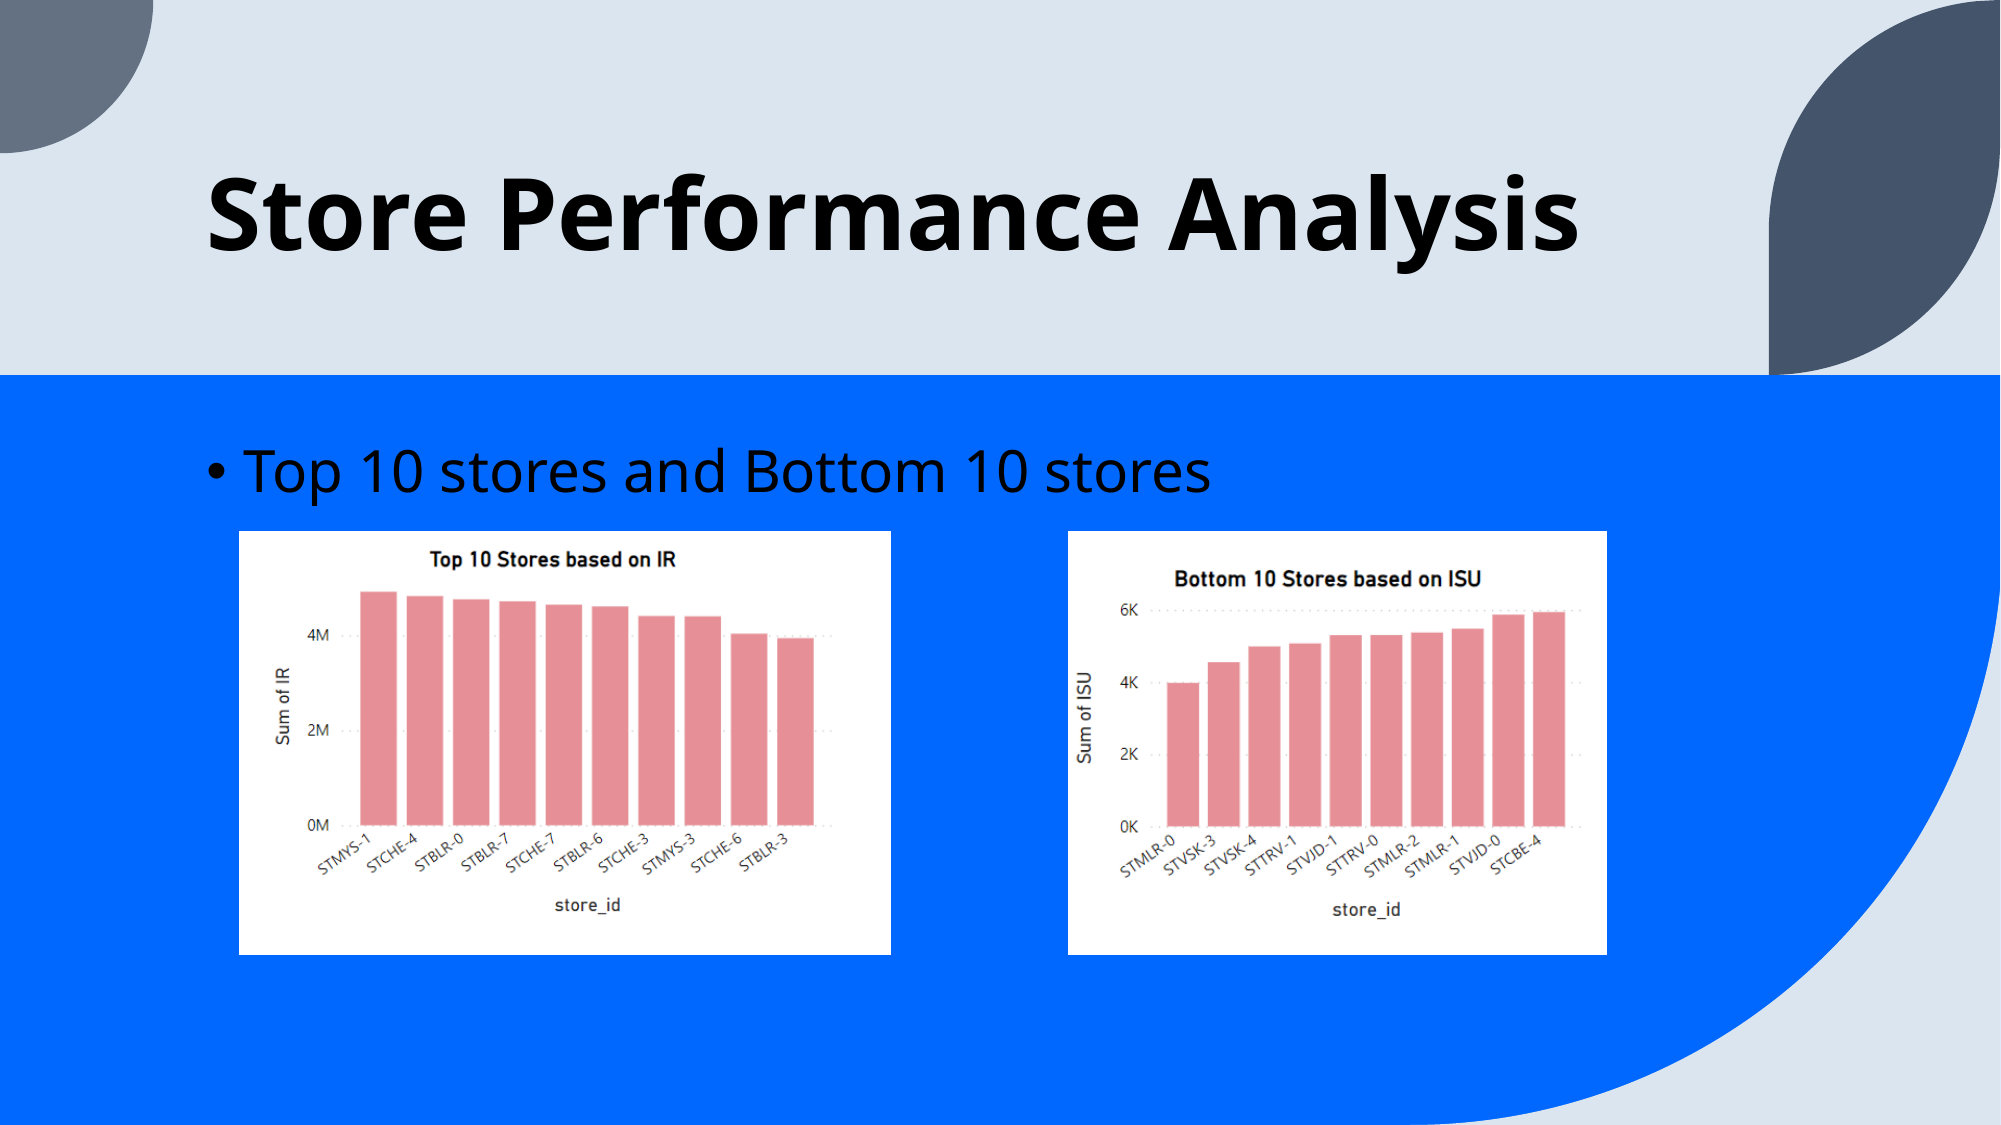

# Store Performance Analysis
Top 10 stores and Bottom 10 stores